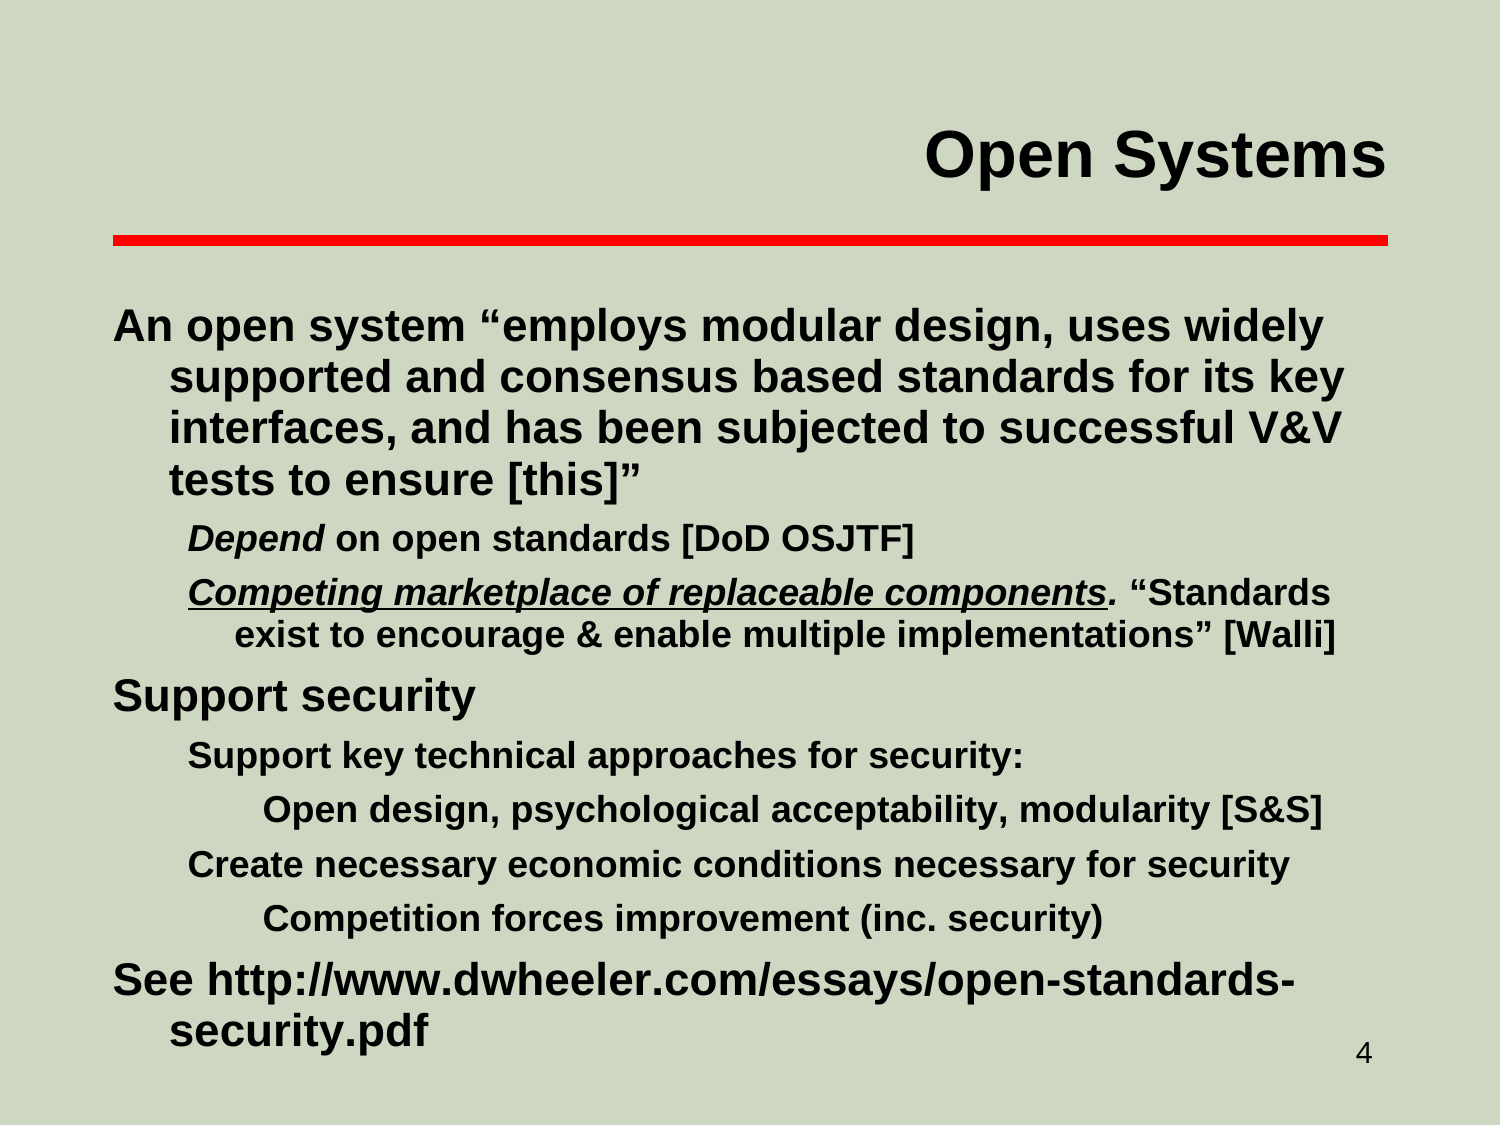

# Open Systems
An open system “employs modular design, uses widely supported and consensus based standards for its key interfaces, and has been subjected to successful V&V tests to ensure [this]”
Depend on open standards [DoD OSJTF]
Competing marketplace of replaceable components. “Standards exist to encourage & enable multiple implementations” [Walli]
Support security
Support key technical approaches for security:
Open design, psychological acceptability, modularity [S&S]
Create necessary economic conditions necessary for security
Competition forces improvement (inc. security)
See http://www.dwheeler.com/essays/open-standards-security.pdf